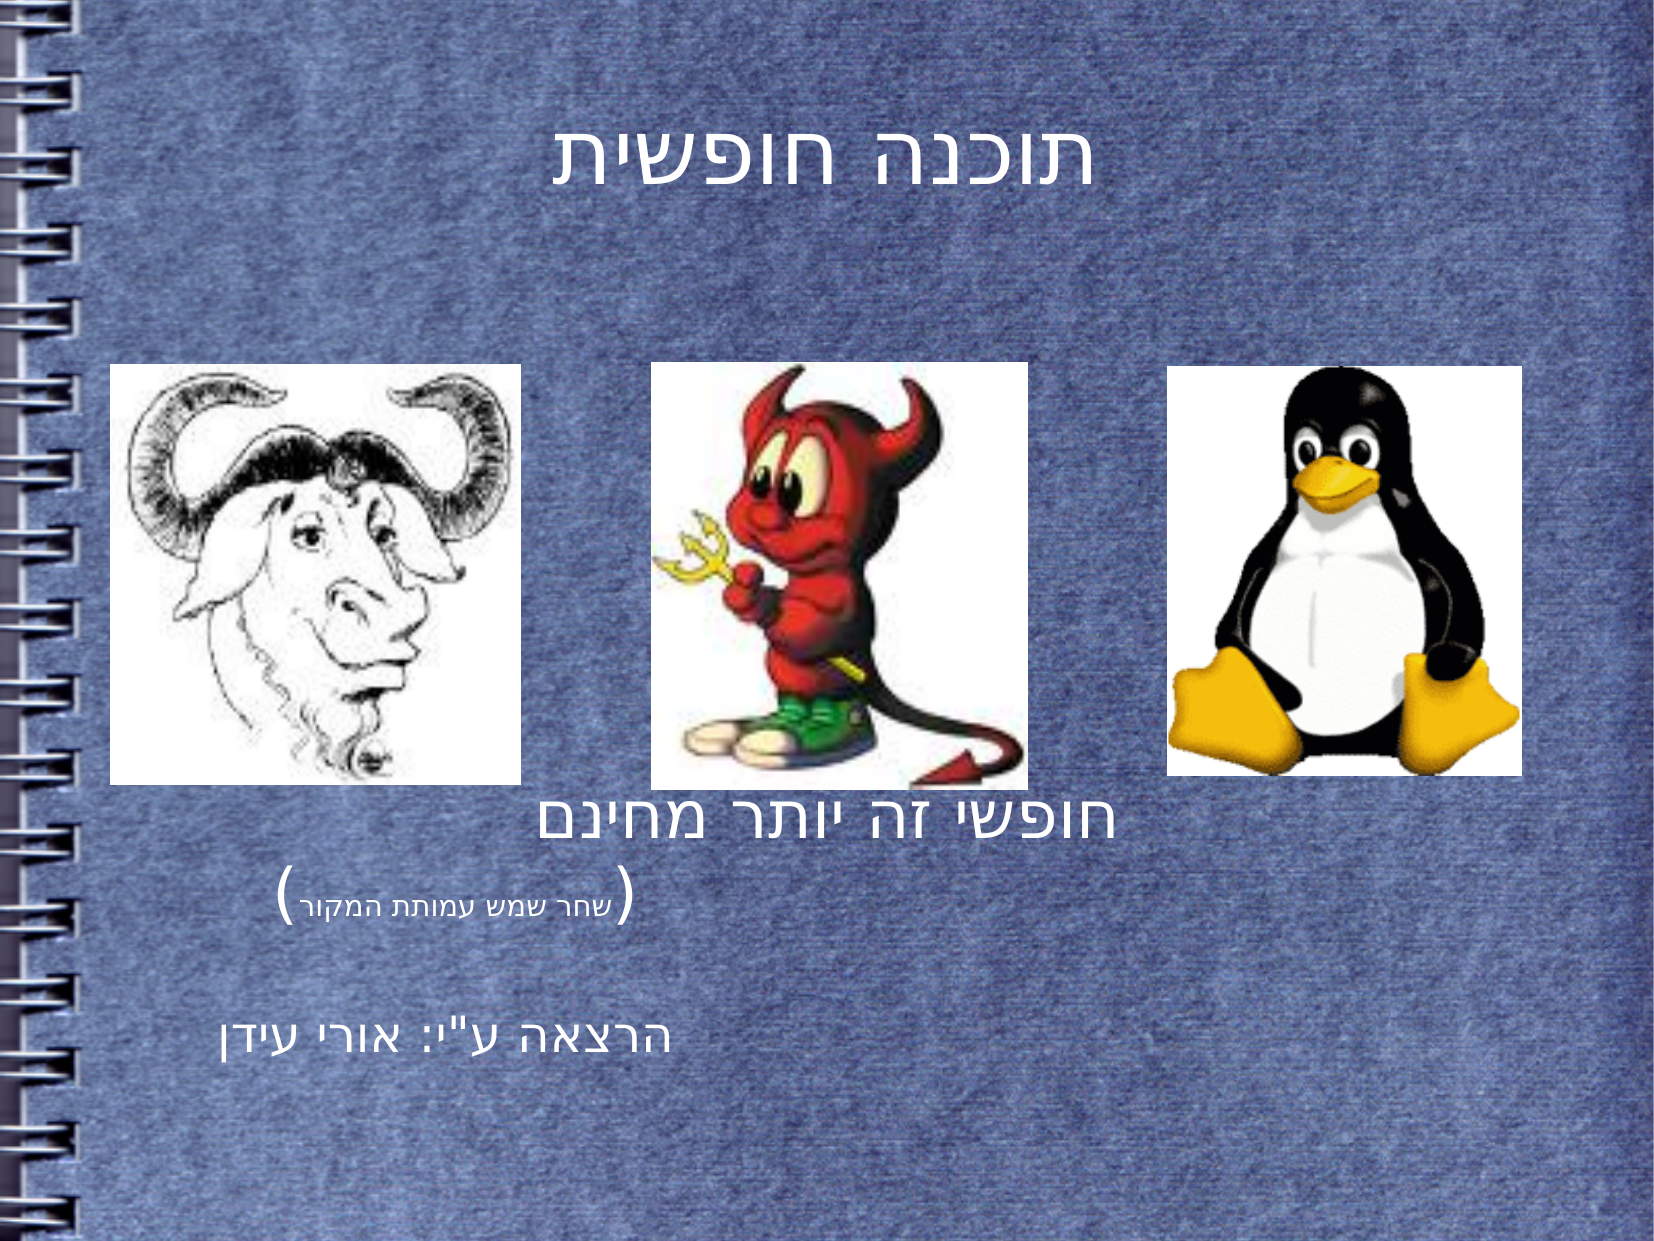

# תוכנה חופשית
חופשי זה יותר מחינם
 (שחר שמש עמותת המקור)
הרצאה ע"י: אורי עידן